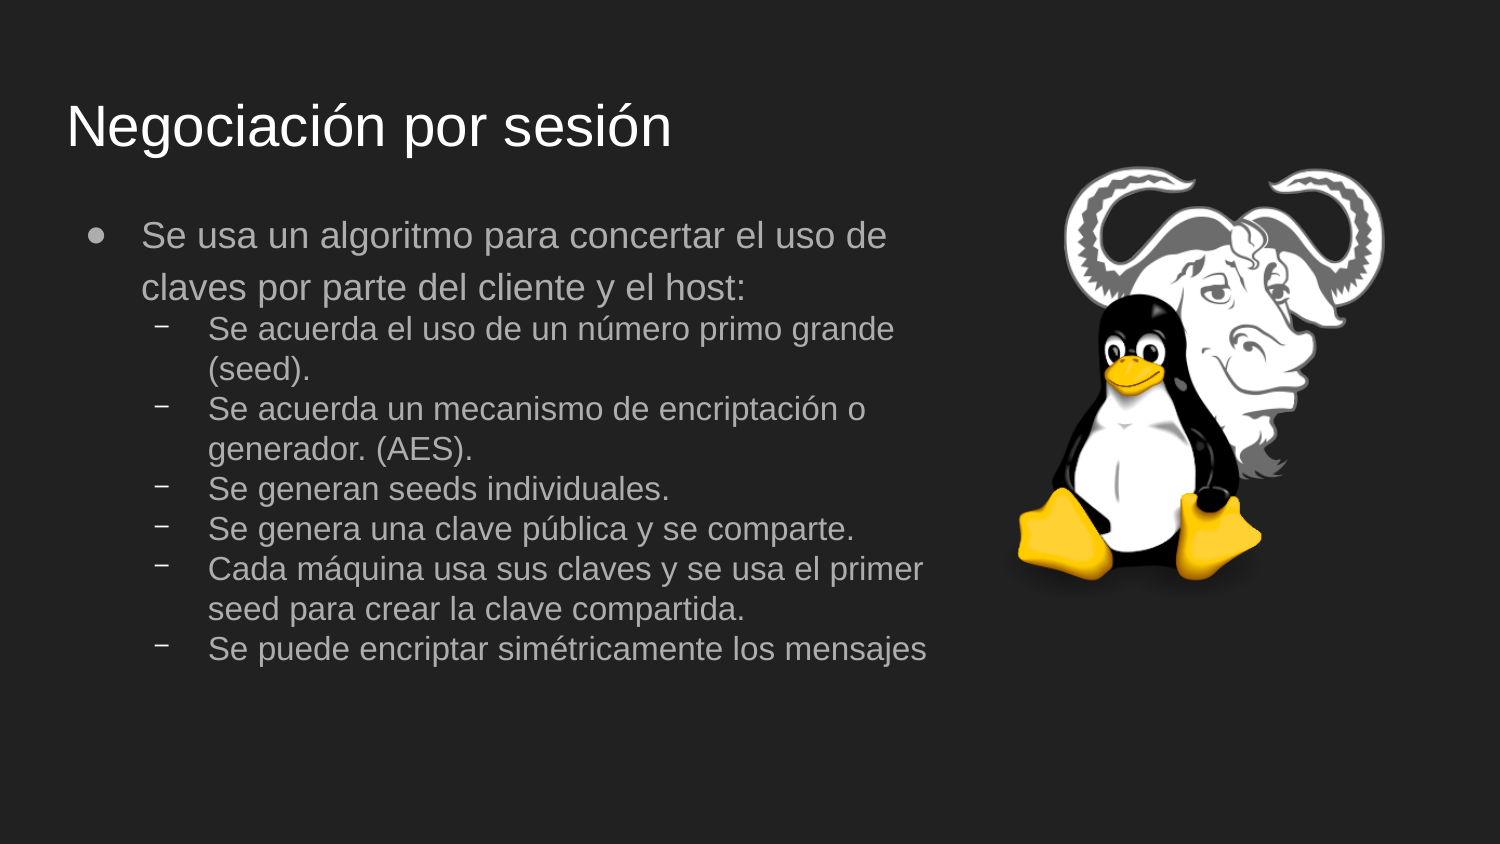

# Negociación por sesión
Se usa un algoritmo para concertar el uso de claves por parte del cliente y el host:
Se acuerda el uso de un número primo grande (seed).
Se acuerda un mecanismo de encriptación o generador. (AES).
Se generan seeds individuales.
Se genera una clave pública y se comparte.
Cada máquina usa sus claves y se usa el primer seed para crear la clave compartida.
Se puede encriptar simétricamente los mensajes